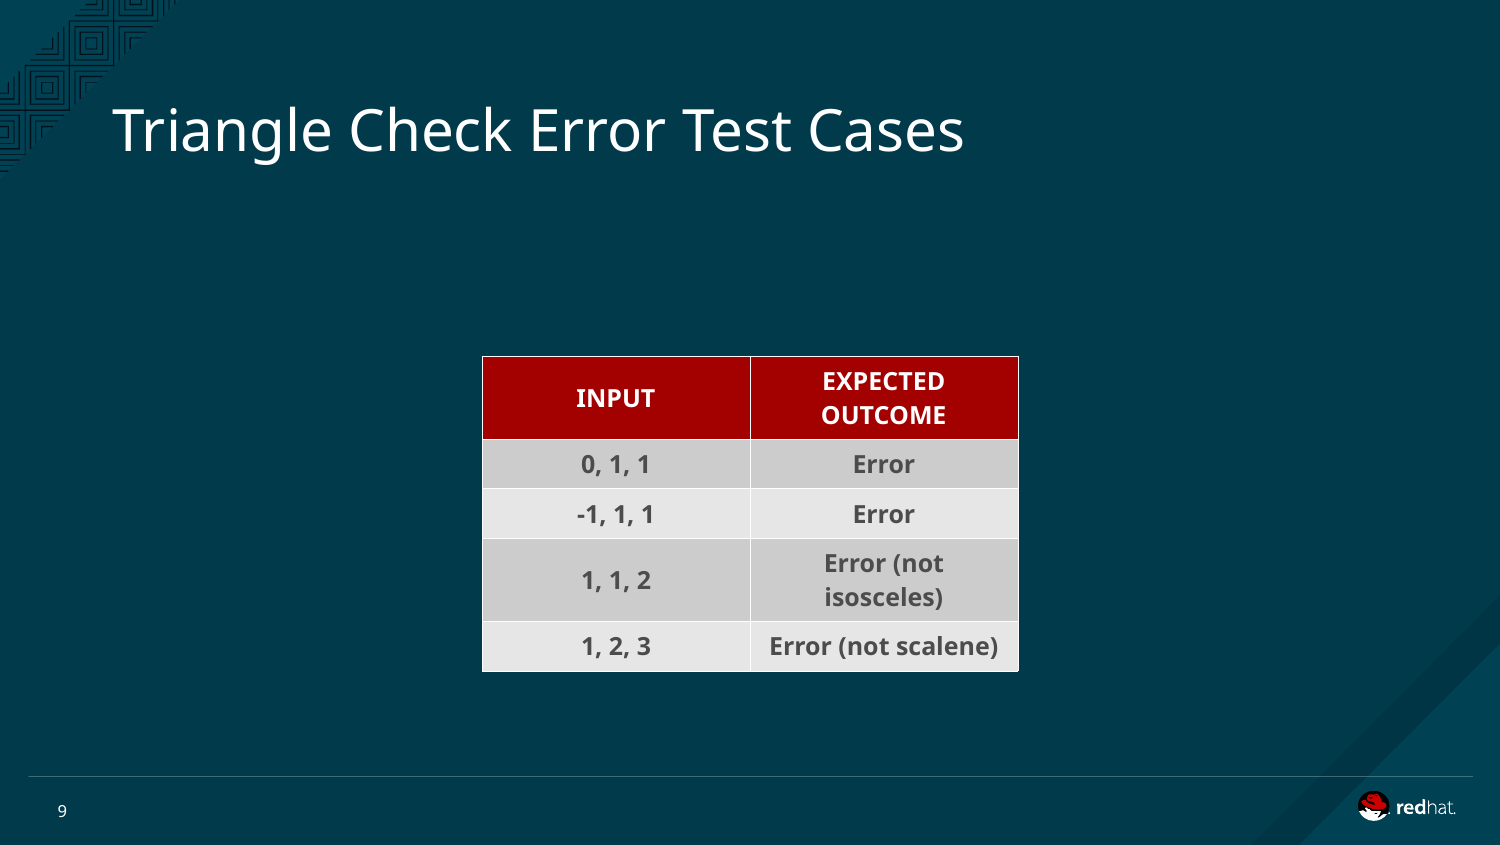

# Triangle Check Error Test Cases
| INPUT | EXPECTED OUTCOME |
| --- | --- |
| 0, 1, 1 | Error |
| -1, 1, 1 | Error |
| 1, 1, 2 | Error (not isosceles) |
| 1, 2, 3 | Error (not scalene) |
9